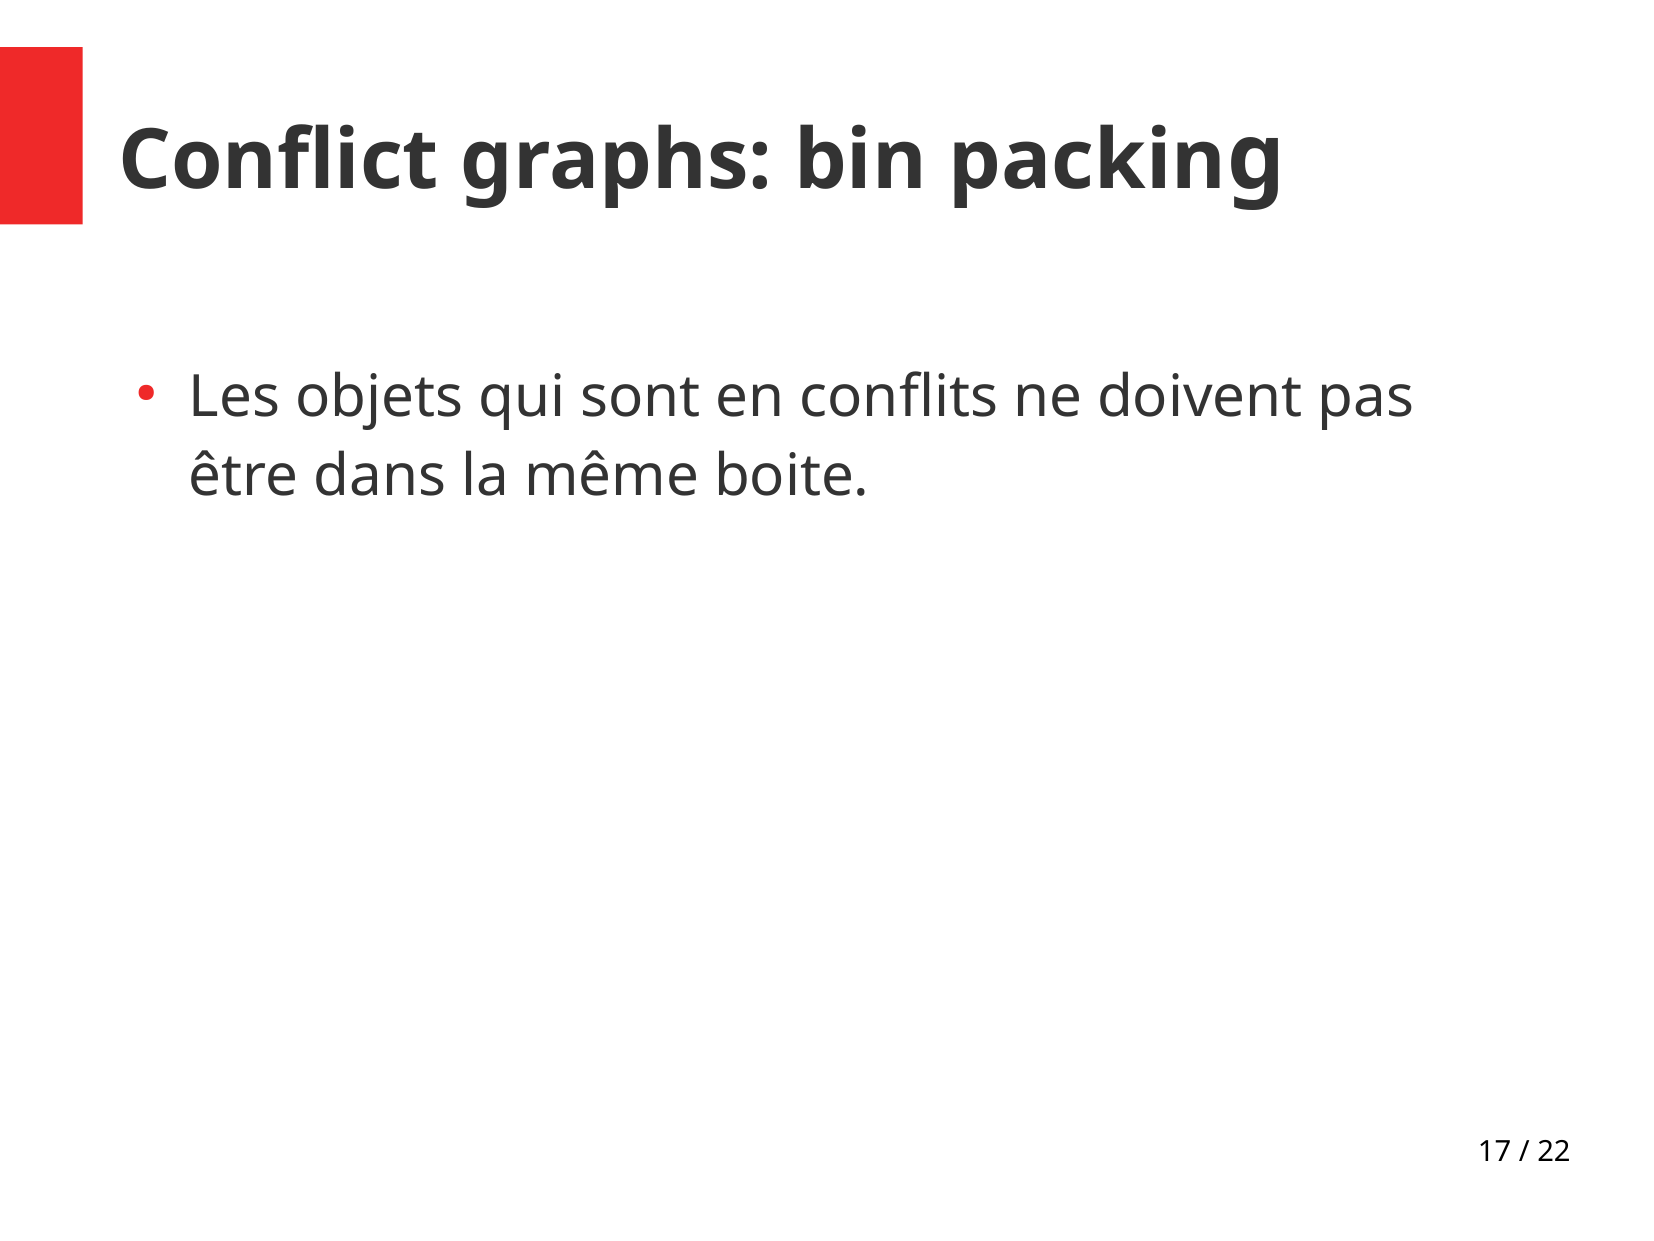

# Conflict graphs: bin packing
Les objets qui sont en conflits ne doivent pas être dans la même boite.
17